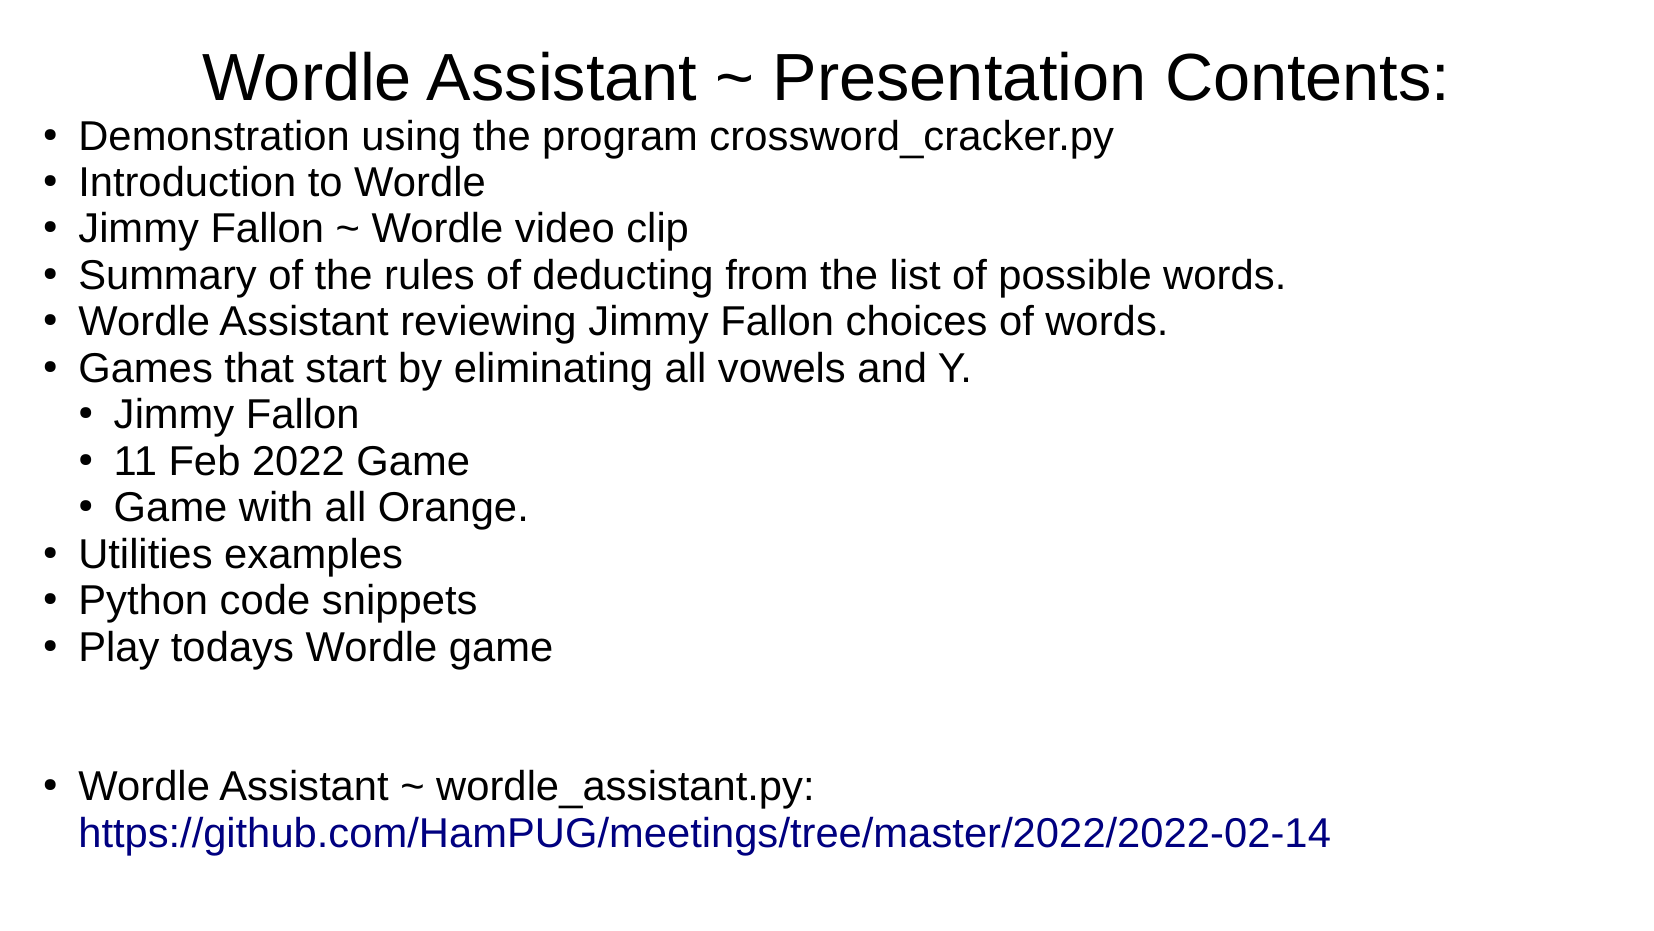

# Wordle Assistant ~ Presentation Contents:
Demonstration using the program crossword_cracker.py
Introduction to Wordle
Jimmy Fallon ~ Wordle video clip
Summary of the rules of deducting from the list of possible words.
Wordle Assistant reviewing Jimmy Fallon choices of words.
Games that start by eliminating all vowels and Y.
Jimmy Fallon
11 Feb 2022 Game
Game with all Orange.
Utilities examples
Python code snippets
Play todays Wordle game
Wordle Assistant ~ wordle_assistant.py: https://github.com/HamPUG/meetings/tree/master/2022/2022-02-14